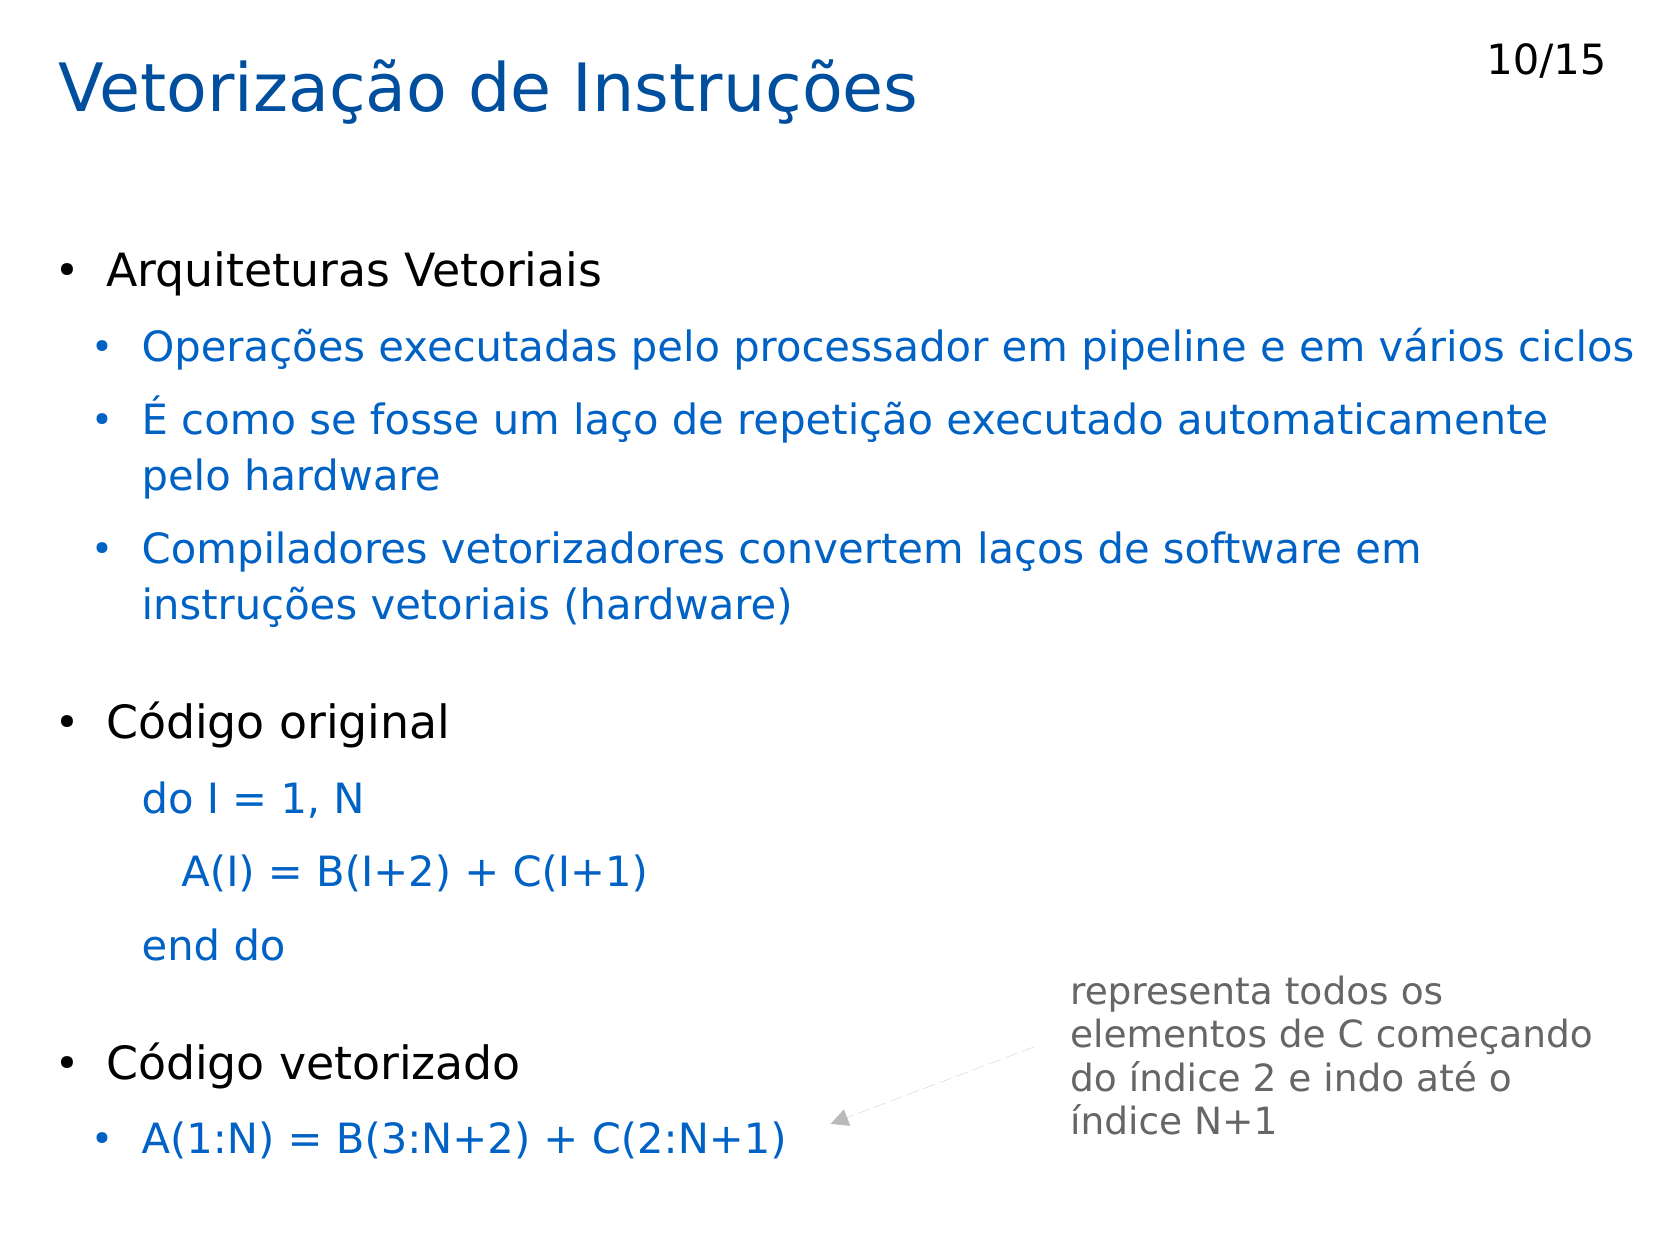

# Vetorização de Instruções
10
Arquiteturas Vetoriais
Operações executadas pelo processador em pipeline e em vários ciclos
É como se fosse um laço de repetição executado automaticamente pelo hardware
Compiladores vetorizadores convertem laços de software em instruções vetoriais (hardware)
Código original
do I = 1, N
 A(I) = B(I+2) + C(I+1)
end do
Código vetorizado
A(1:N) = B(3:N+2) + C(2:N+1)
representa todos os elementos de C começando do índice 2 e indo até o índice N+1